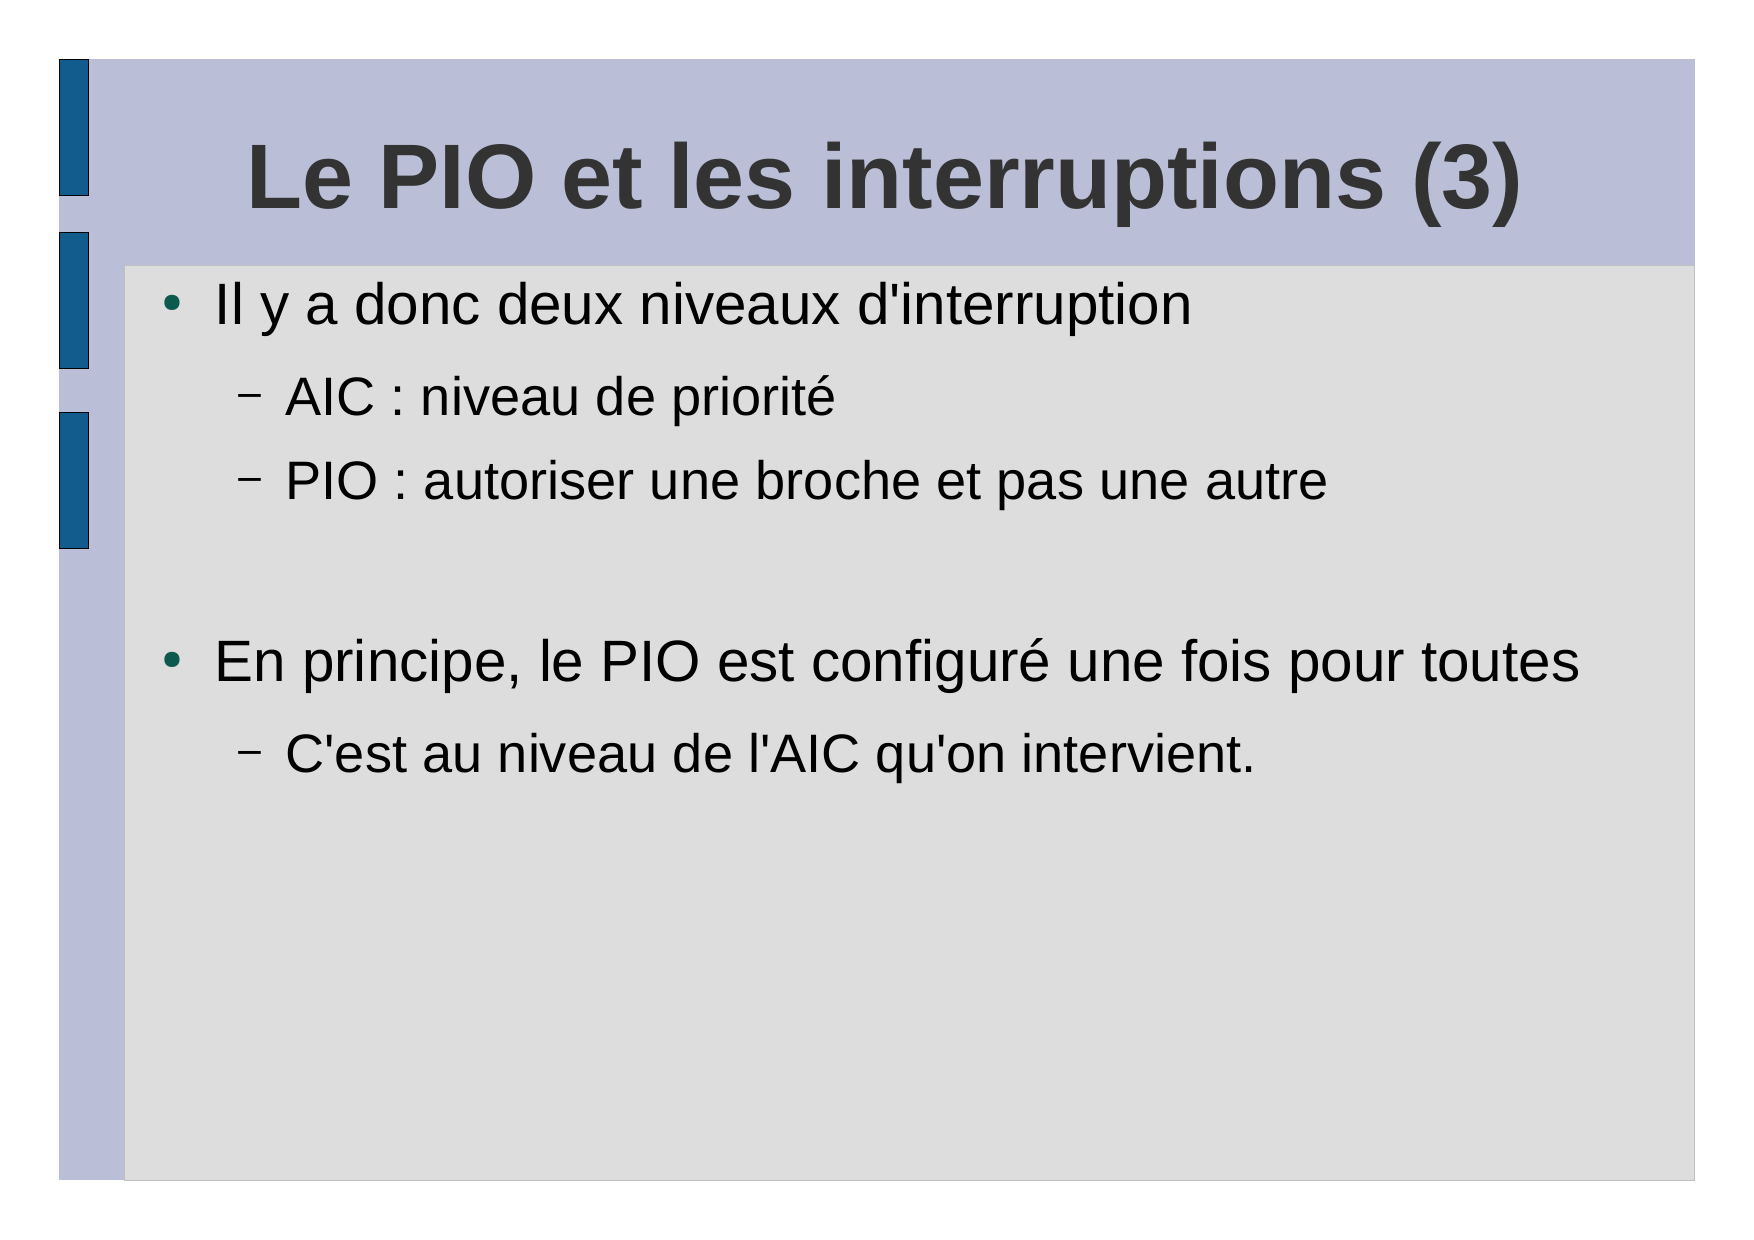

# Le PIO et les interruptions (3)
Il y a donc deux niveaux d'interruption
AIC : niveau de priorité
PIO : autoriser une broche et pas une autre
En principe, le PIO est configuré une fois pour toutes
C'est au niveau de l'AIC qu'on intervient.